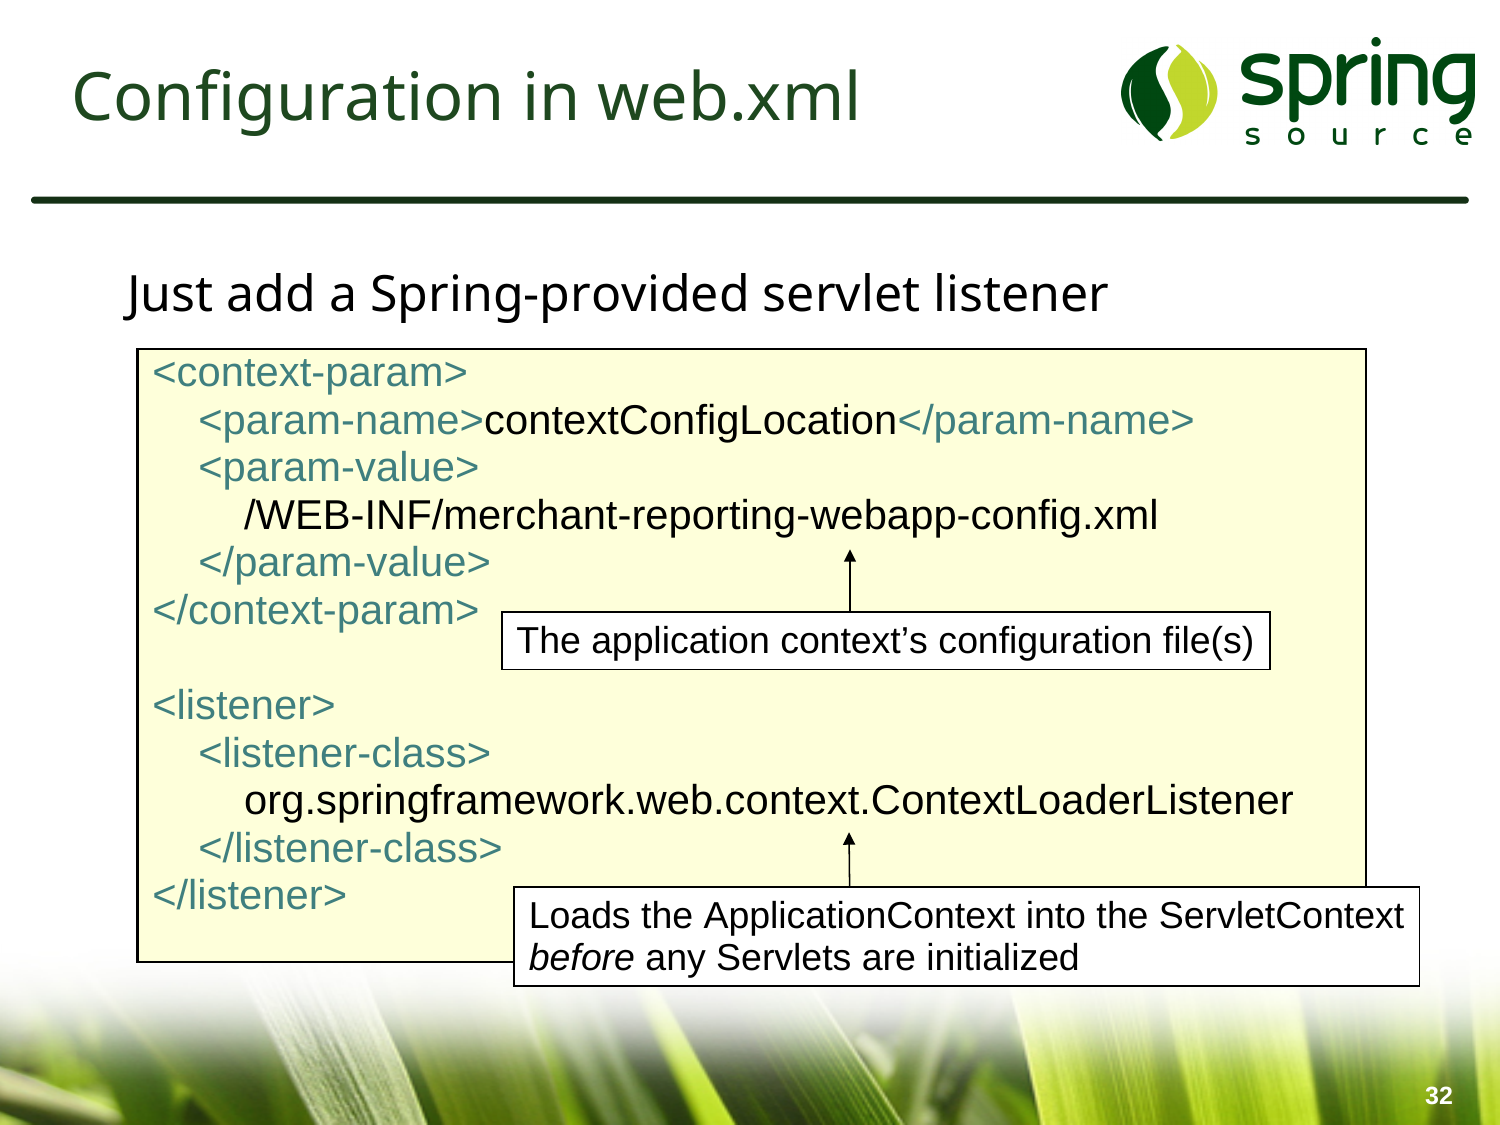

# Configuration in web.xml
Just add a Spring-provided servlet listener
<context-param>
 <param-name>contextConfigLocation</param-name>
 <param-value>
 /WEB-INF/merchant-reporting-webapp-config.xml
 </param-value>
</context-param>
<listener>
 <listener-class>
 org.springframework.web.context.ContextLoaderListener
 </listener-class>
</listener>
The application context’s configuration file(s)
Loads the ApplicationContext into the ServletContext
before any Servlets are initialized